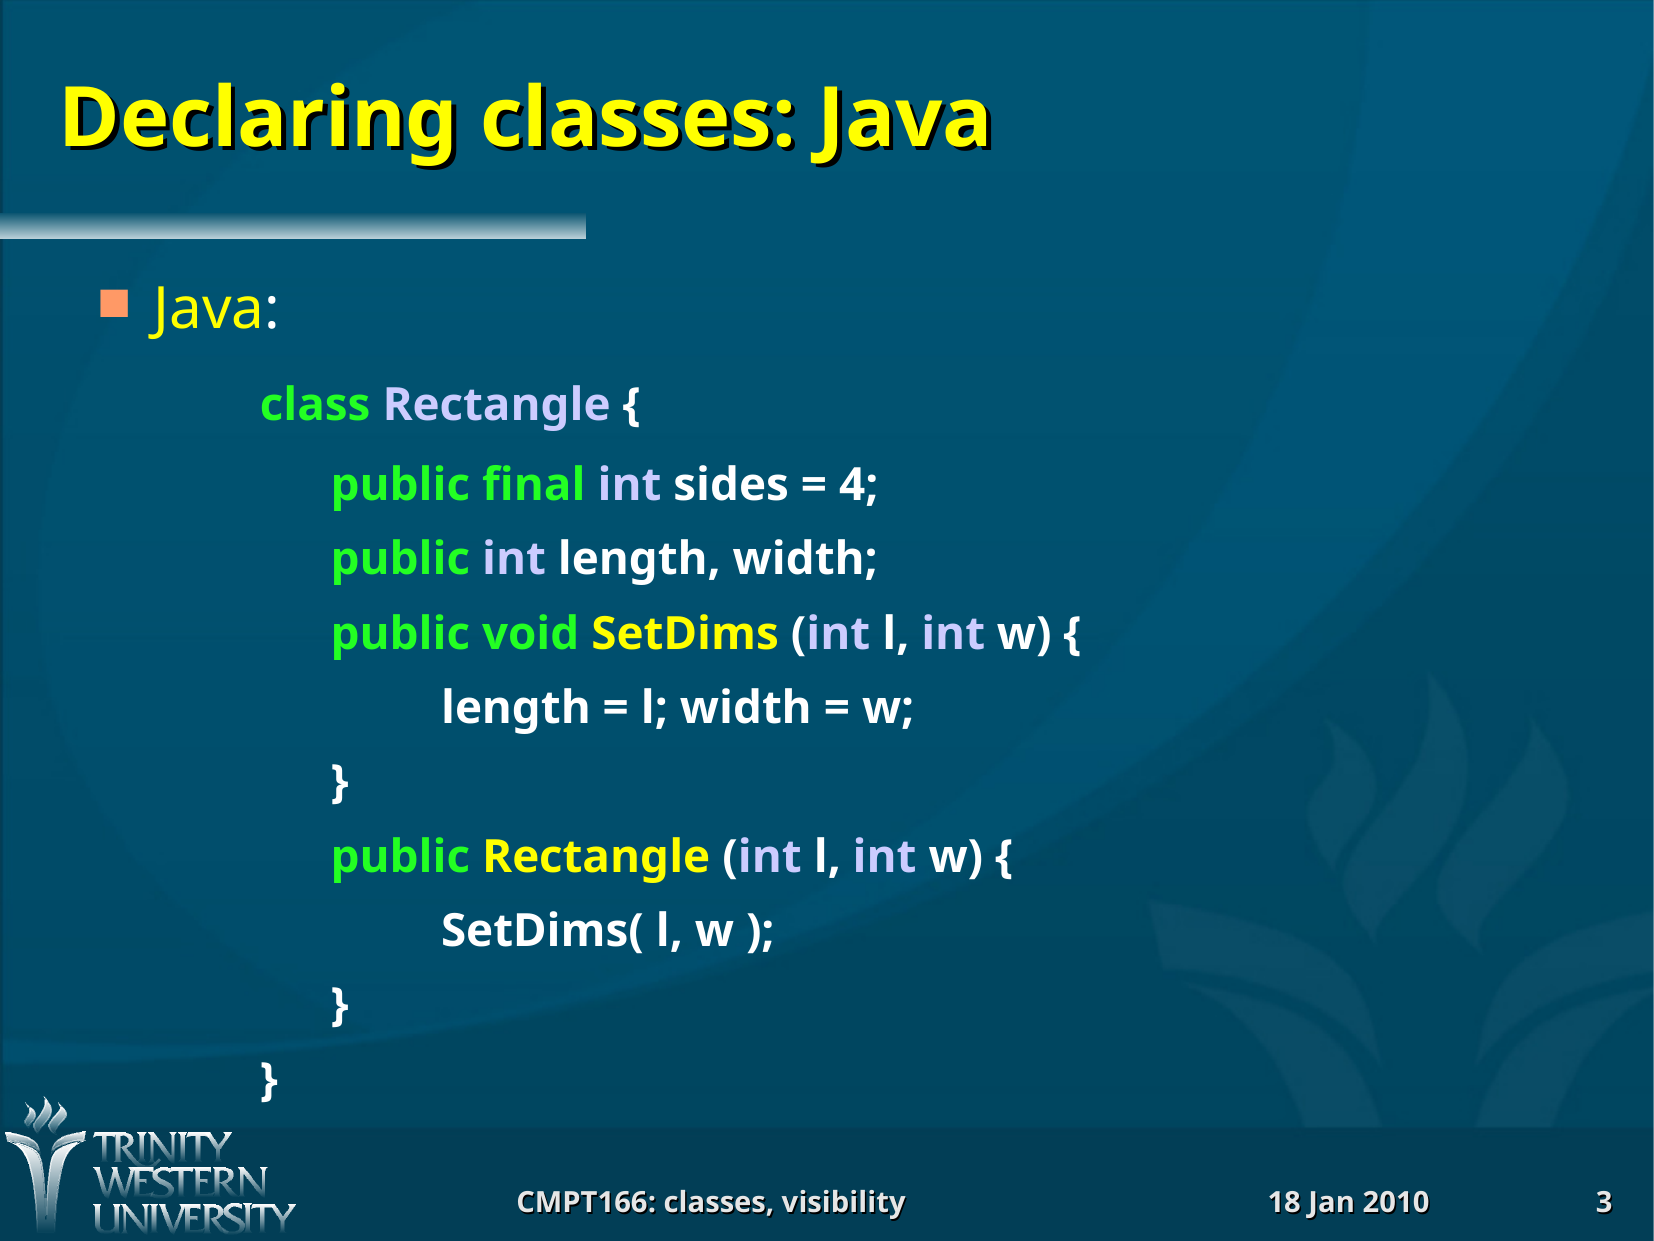

# Declaring classes: Java
Java:
class Rectangle {
public final int sides = 4;
public int length, width;
public void SetDims (int l, int w) {
	length = l; width = w;
}
public Rectangle (int l, int w) {
	SetDims( l, w );
}
}
CMPT166: classes, visibility
18 Jan 2010
3